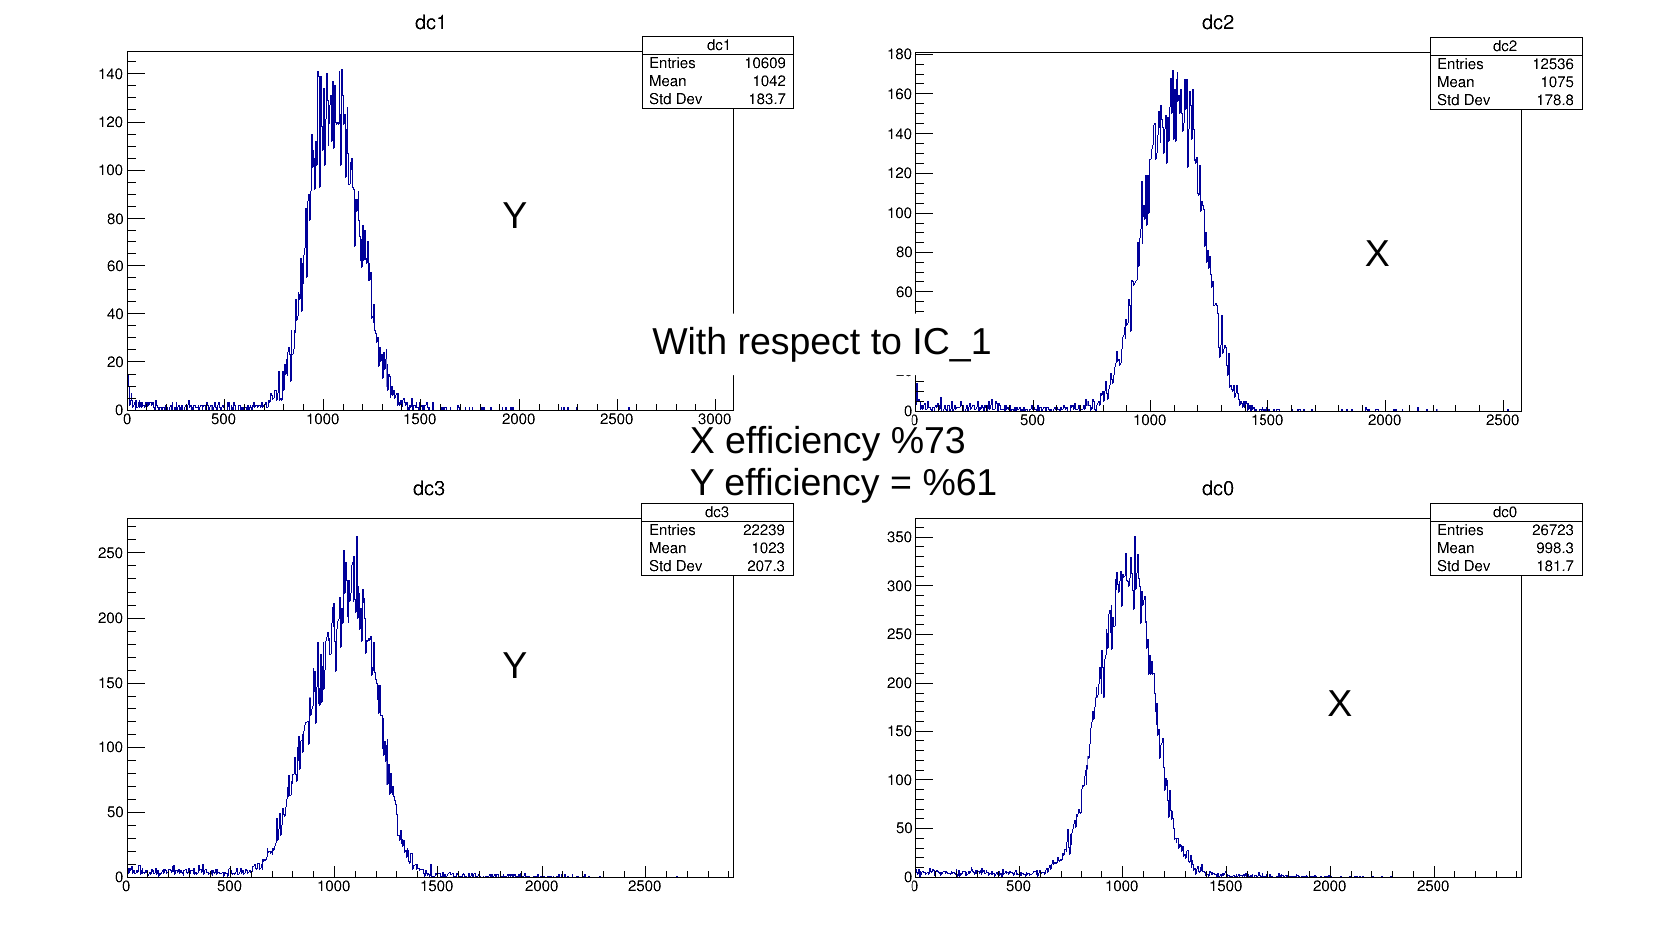

Y
X
With respect to IC_1
X efficiency %73
Y efficiency = %61
Y
X